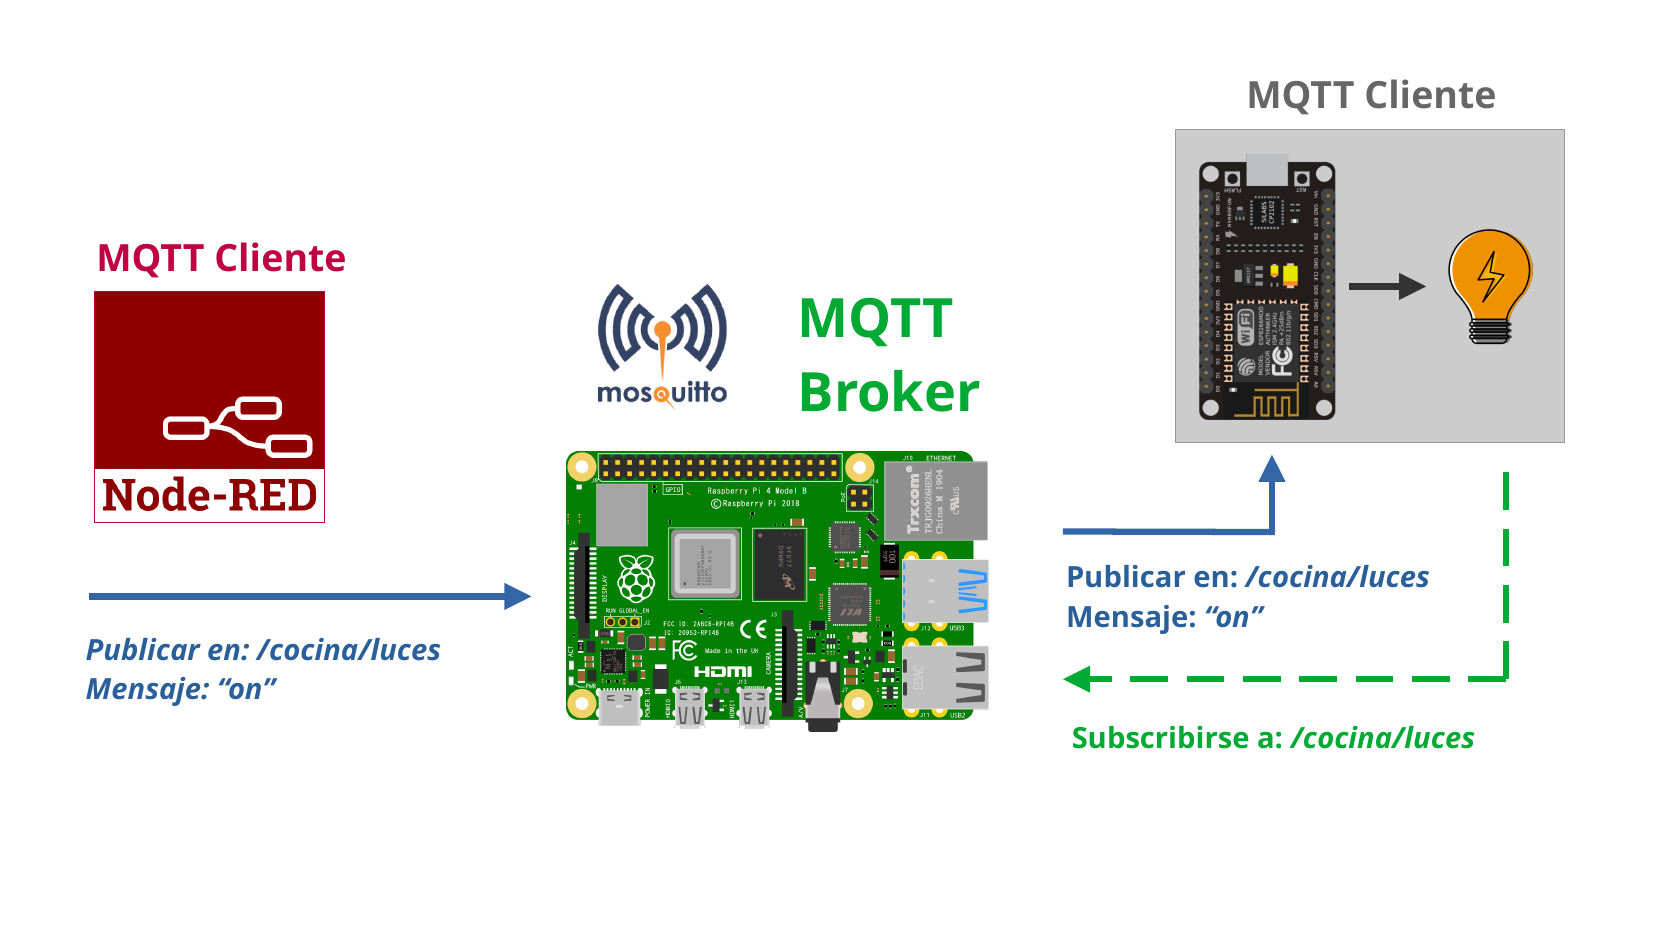

MQTT Cliente
MQTT Cliente
MQTT
Broker
Publicar en: /cocina/luces
Mensaje: “on”
Publicar en: /cocina/luces
Mensaje: “on”
Subscribirse a: /cocina/luces